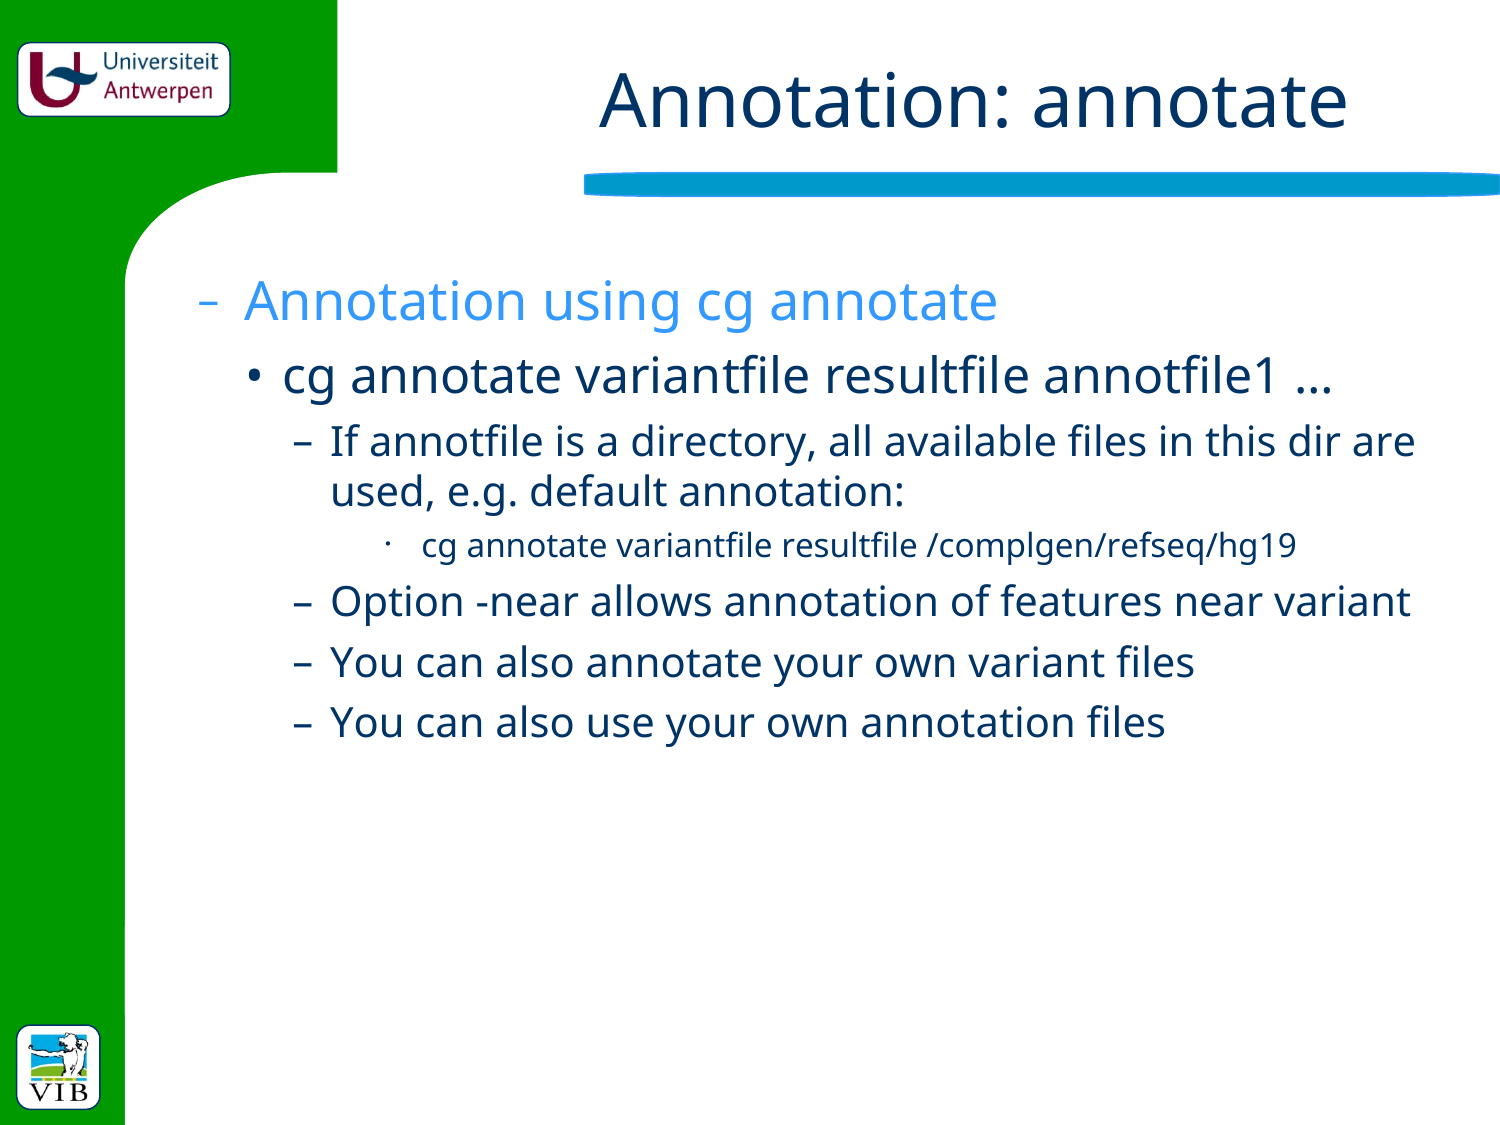

# Annotation: annotate
Annotation using cg annotate
cg annotate variantfile resultfile annotfile1 …
If annotfile is a directory, all available files in this dir are used, e.g. default annotation:
cg annotate variantfile resultfile /complgen/refseq/hg19
Option -near allows annotation of features near variant
You can also annotate your own variant files
You can also use your own annotation files